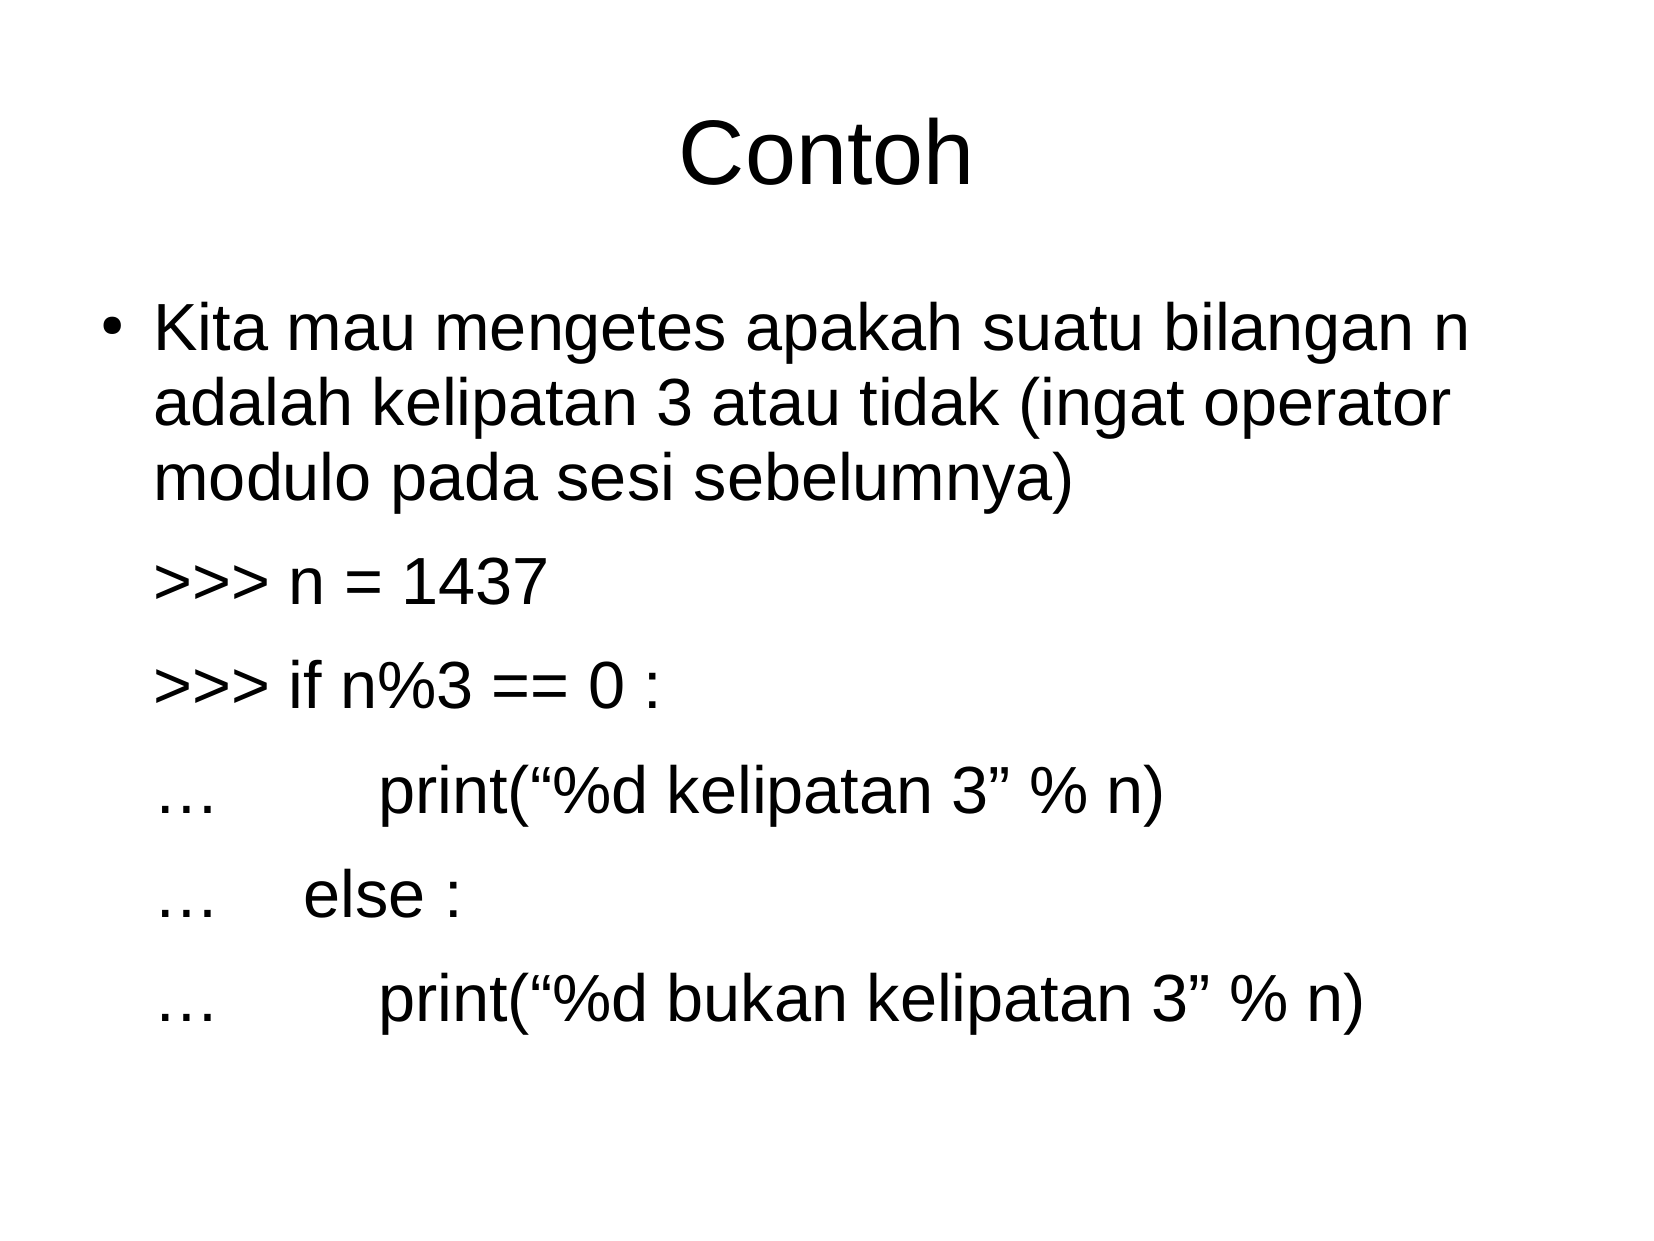

# Contoh
Kita mau mengetes apakah suatu bilangan n adalah kelipatan 3 atau tidak (ingat operator modulo pada sesi sebelumnya)
>>> n = 1437
>>> if n%3 == 0 :
… 		print(“%d kelipatan 3” % n)
… 	else :
… 		print(“%d bukan kelipatan 3” % n)